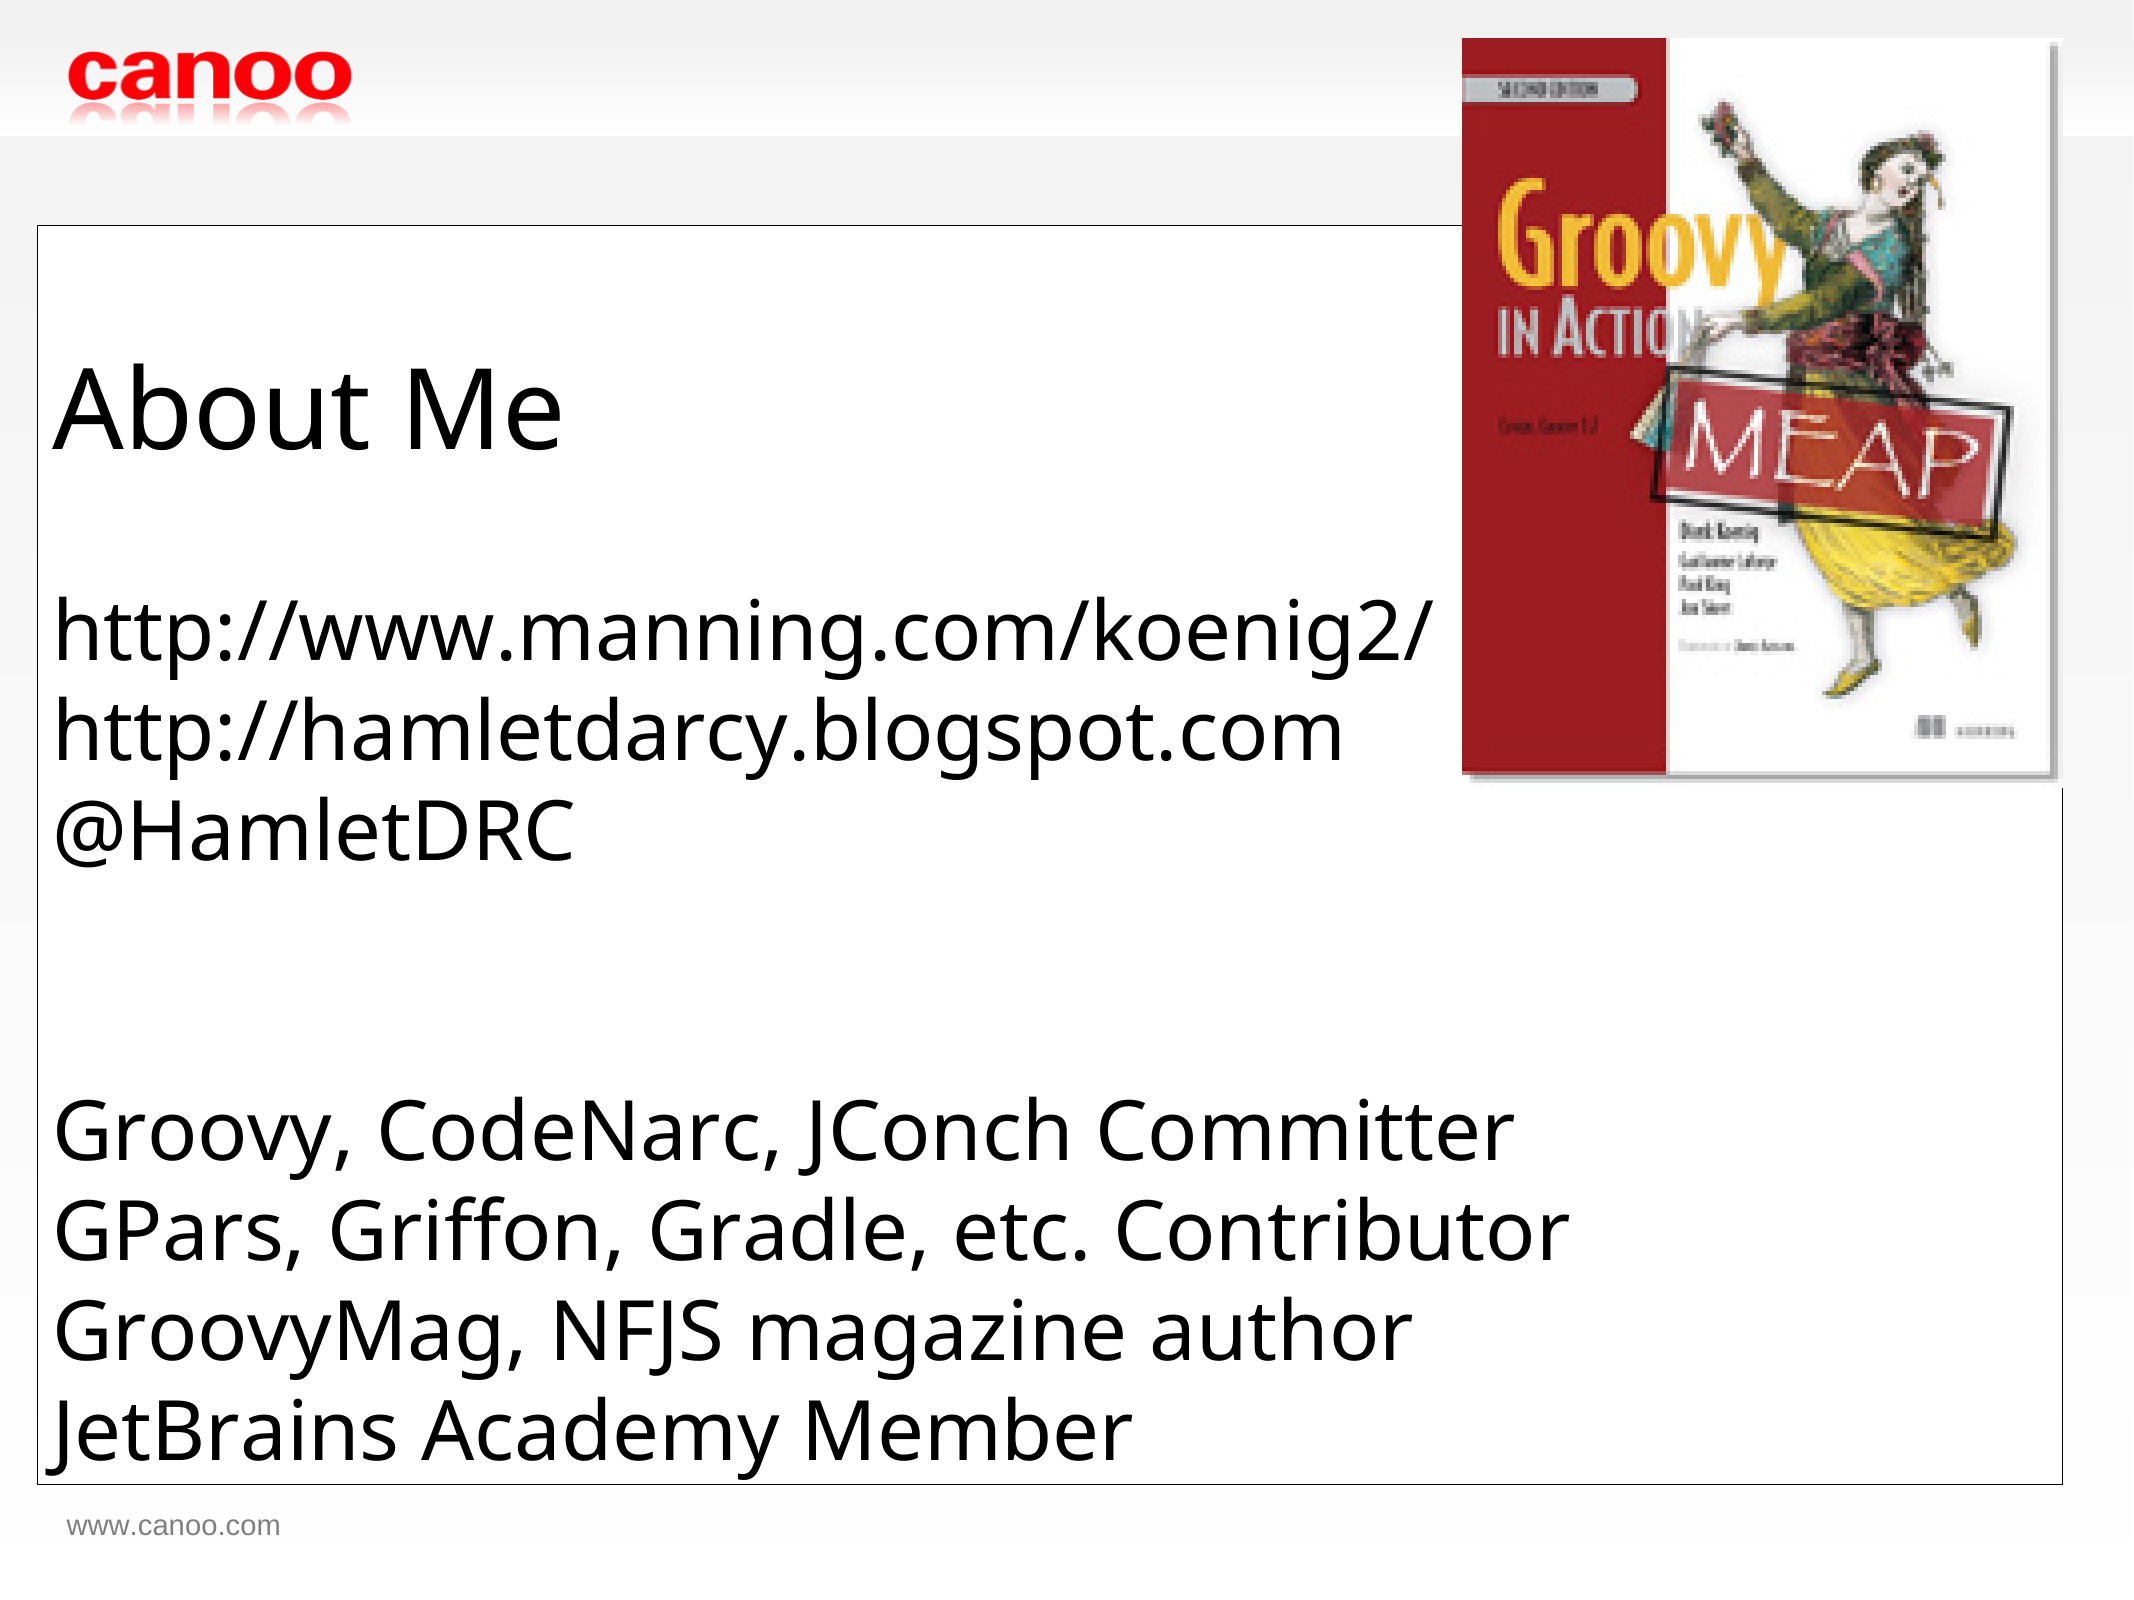

About Me
http://www.manning.com/koenig2/
http://hamletdarcy.blogspot.com
@HamletDRC
Groovy, CodeNarc, JConch Committer
GPars, Griffon, Gradle, etc. Contributor
GroovyMag, NFJS magazine author
JetBrains Academy Member